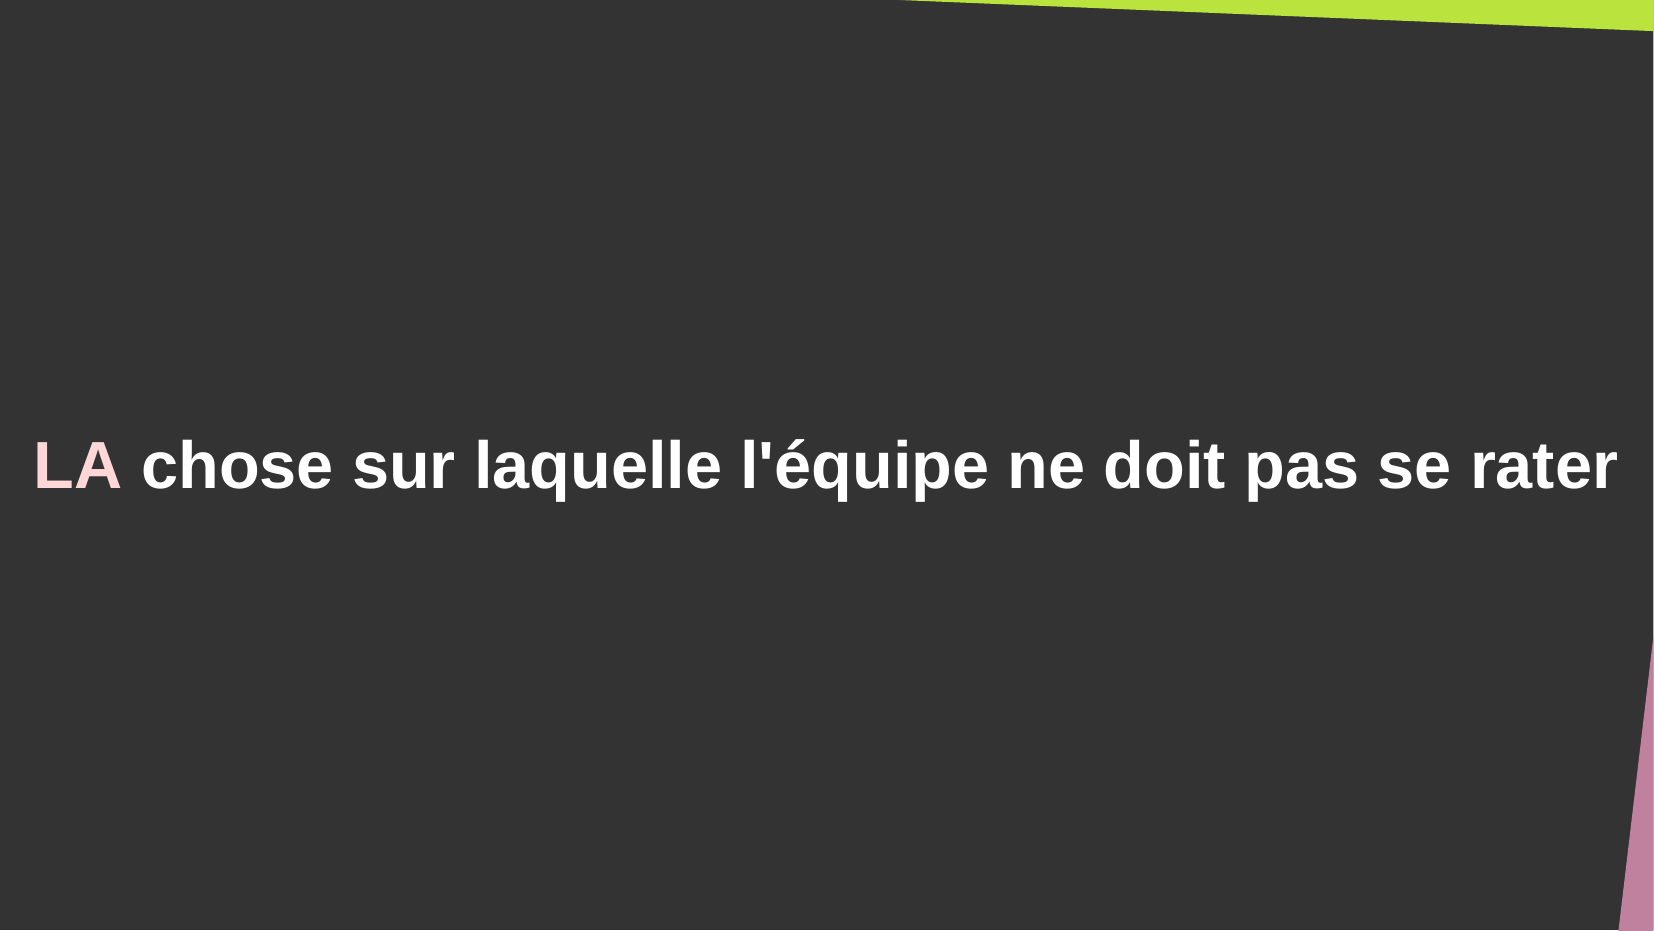

# LA chose sur laquelle l'équipe ne doit pas se rater